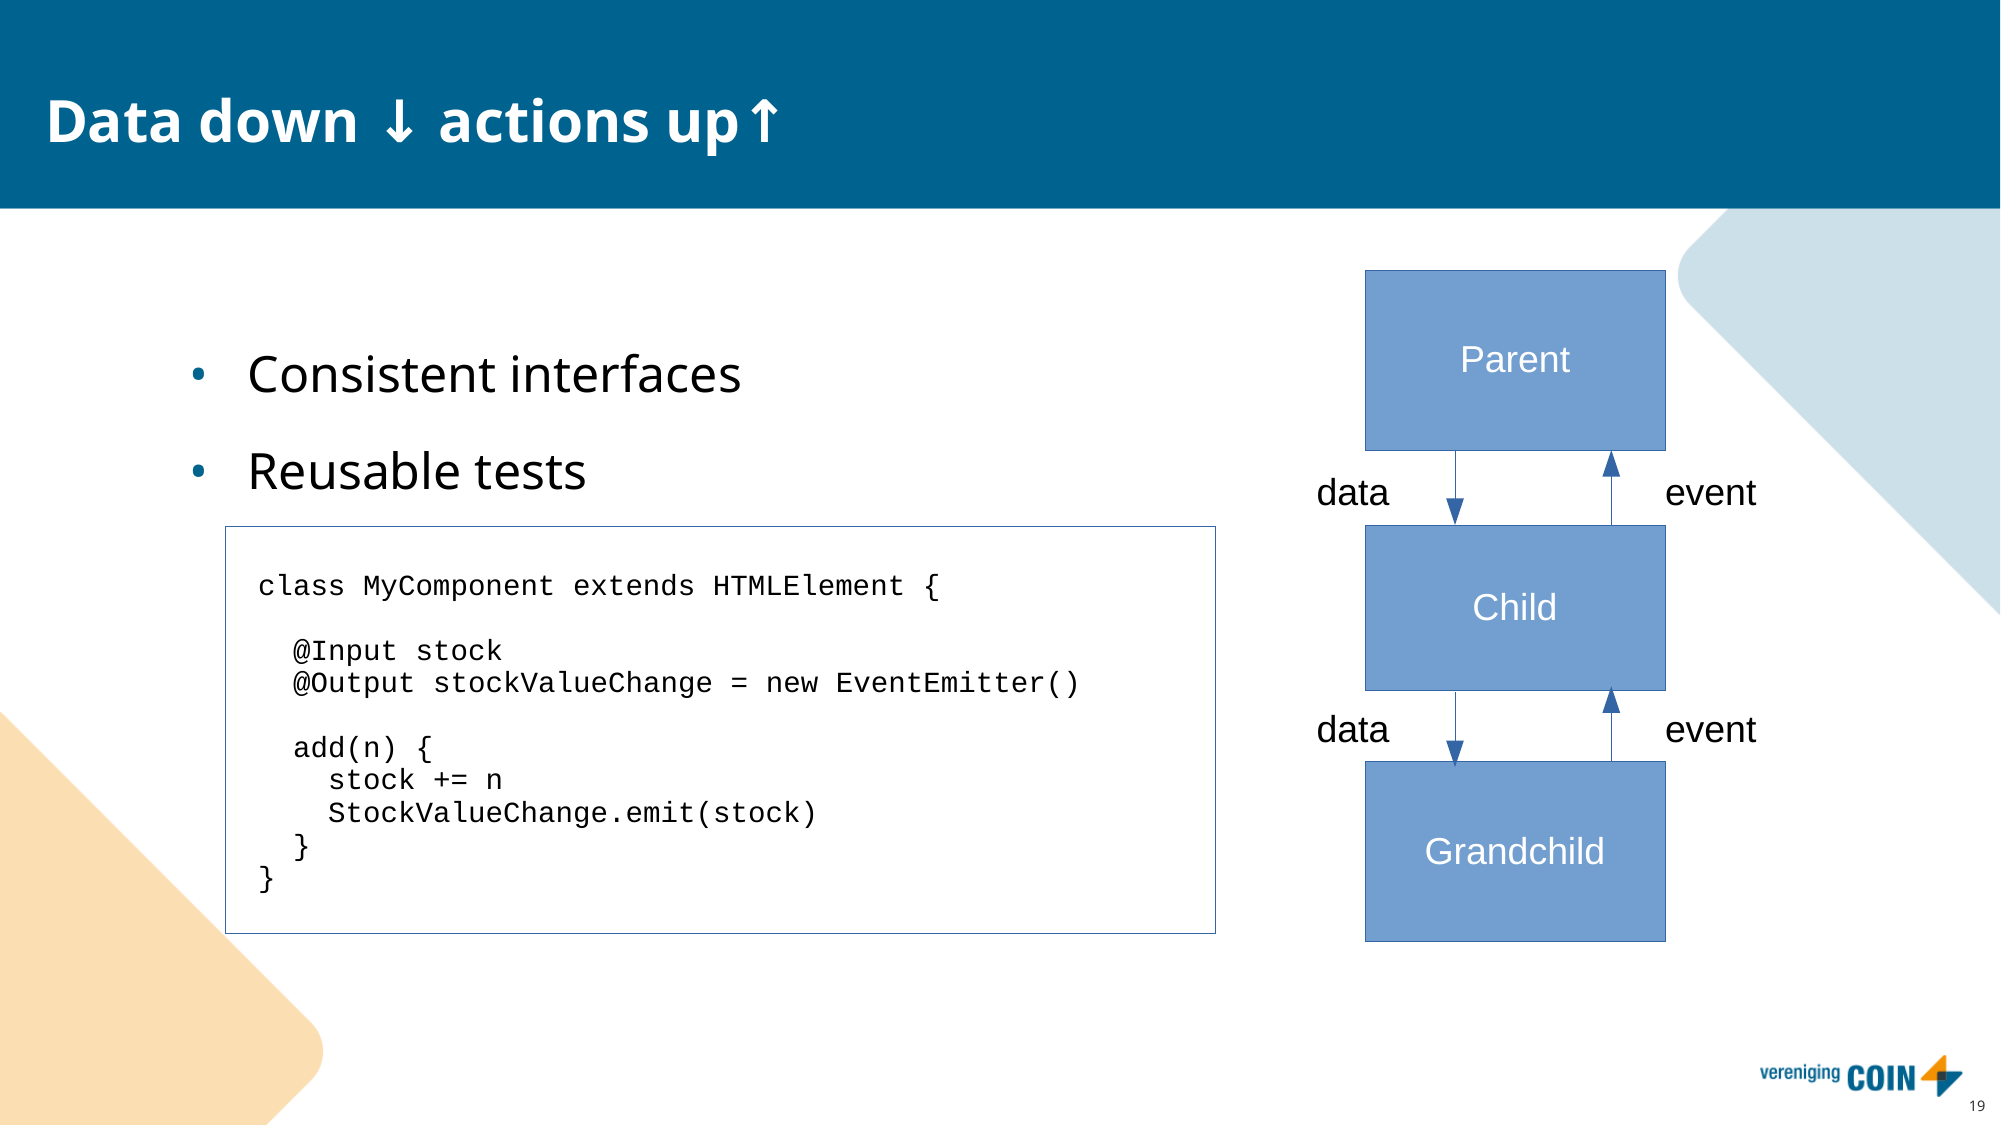

Data down ↓ actions up↑
Parent
Consistent interfaces
Reusable tests
data
event
Child
 class MyComponent extends HTMLElement {
 @Input stock
 @Output stockValueChange = new EventEmitter()
 add(n) {
 stock += n
 StockValueChange.emit(stock)
 }
 }
data
event
Grandchild